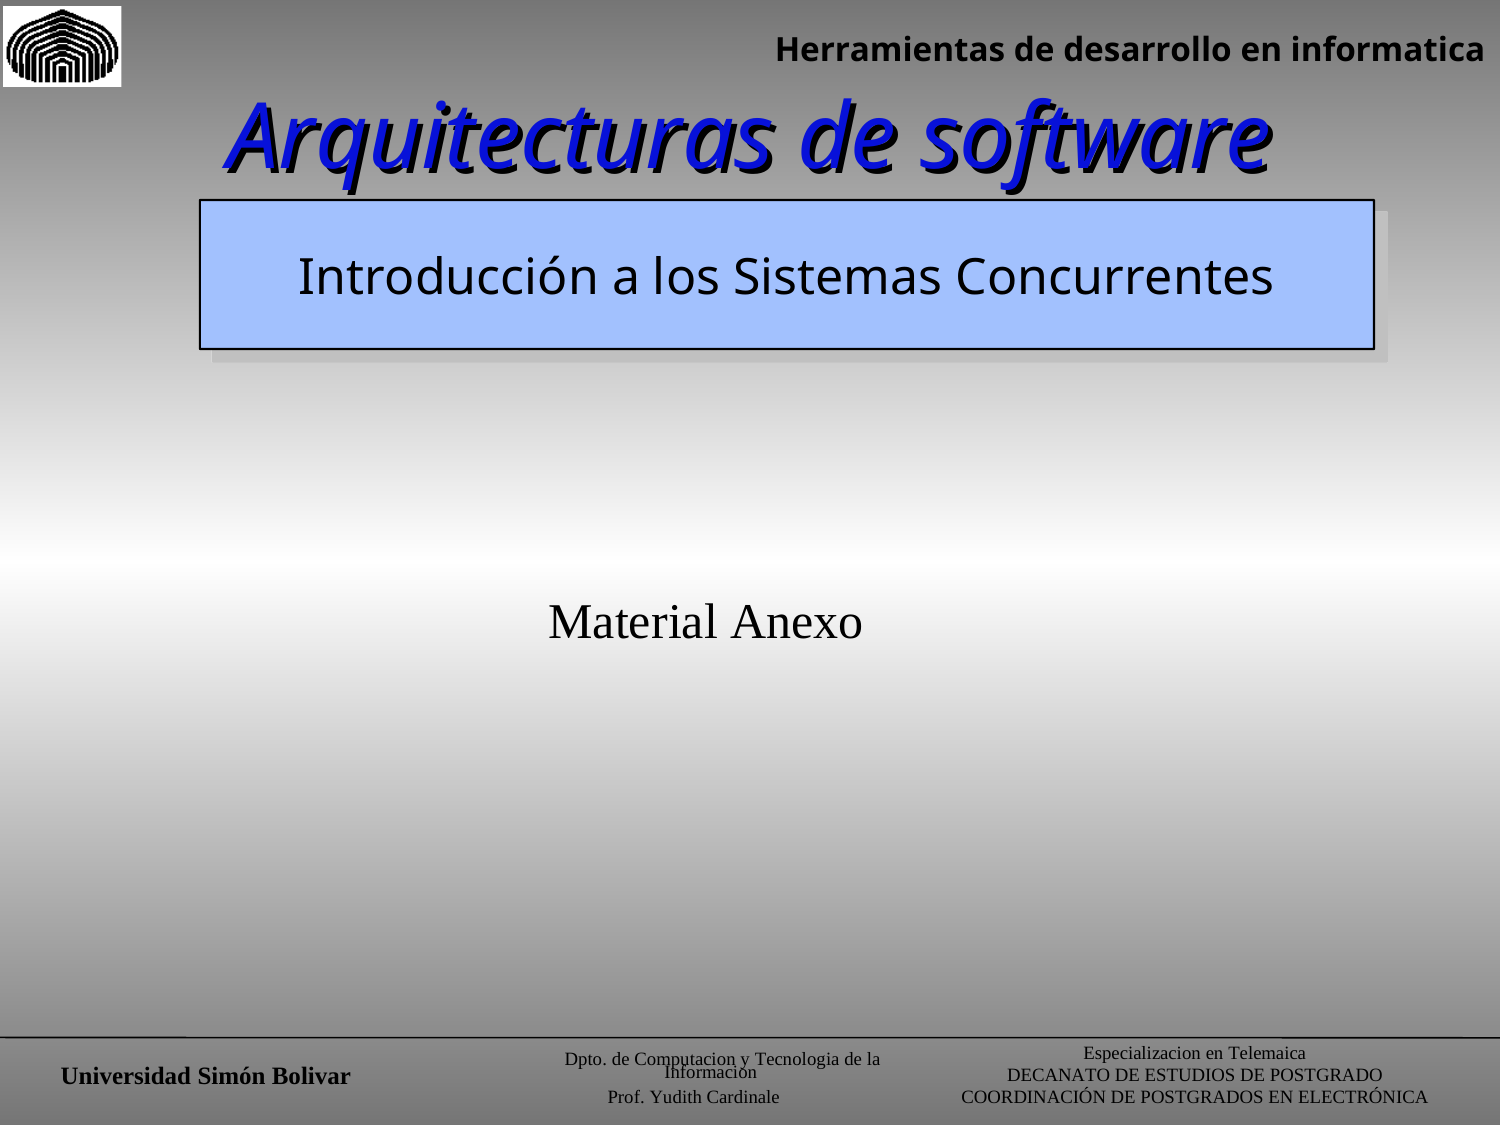

Arquitecturas de software
Introducción a los Sistemas Concurrentes
Material Anexo